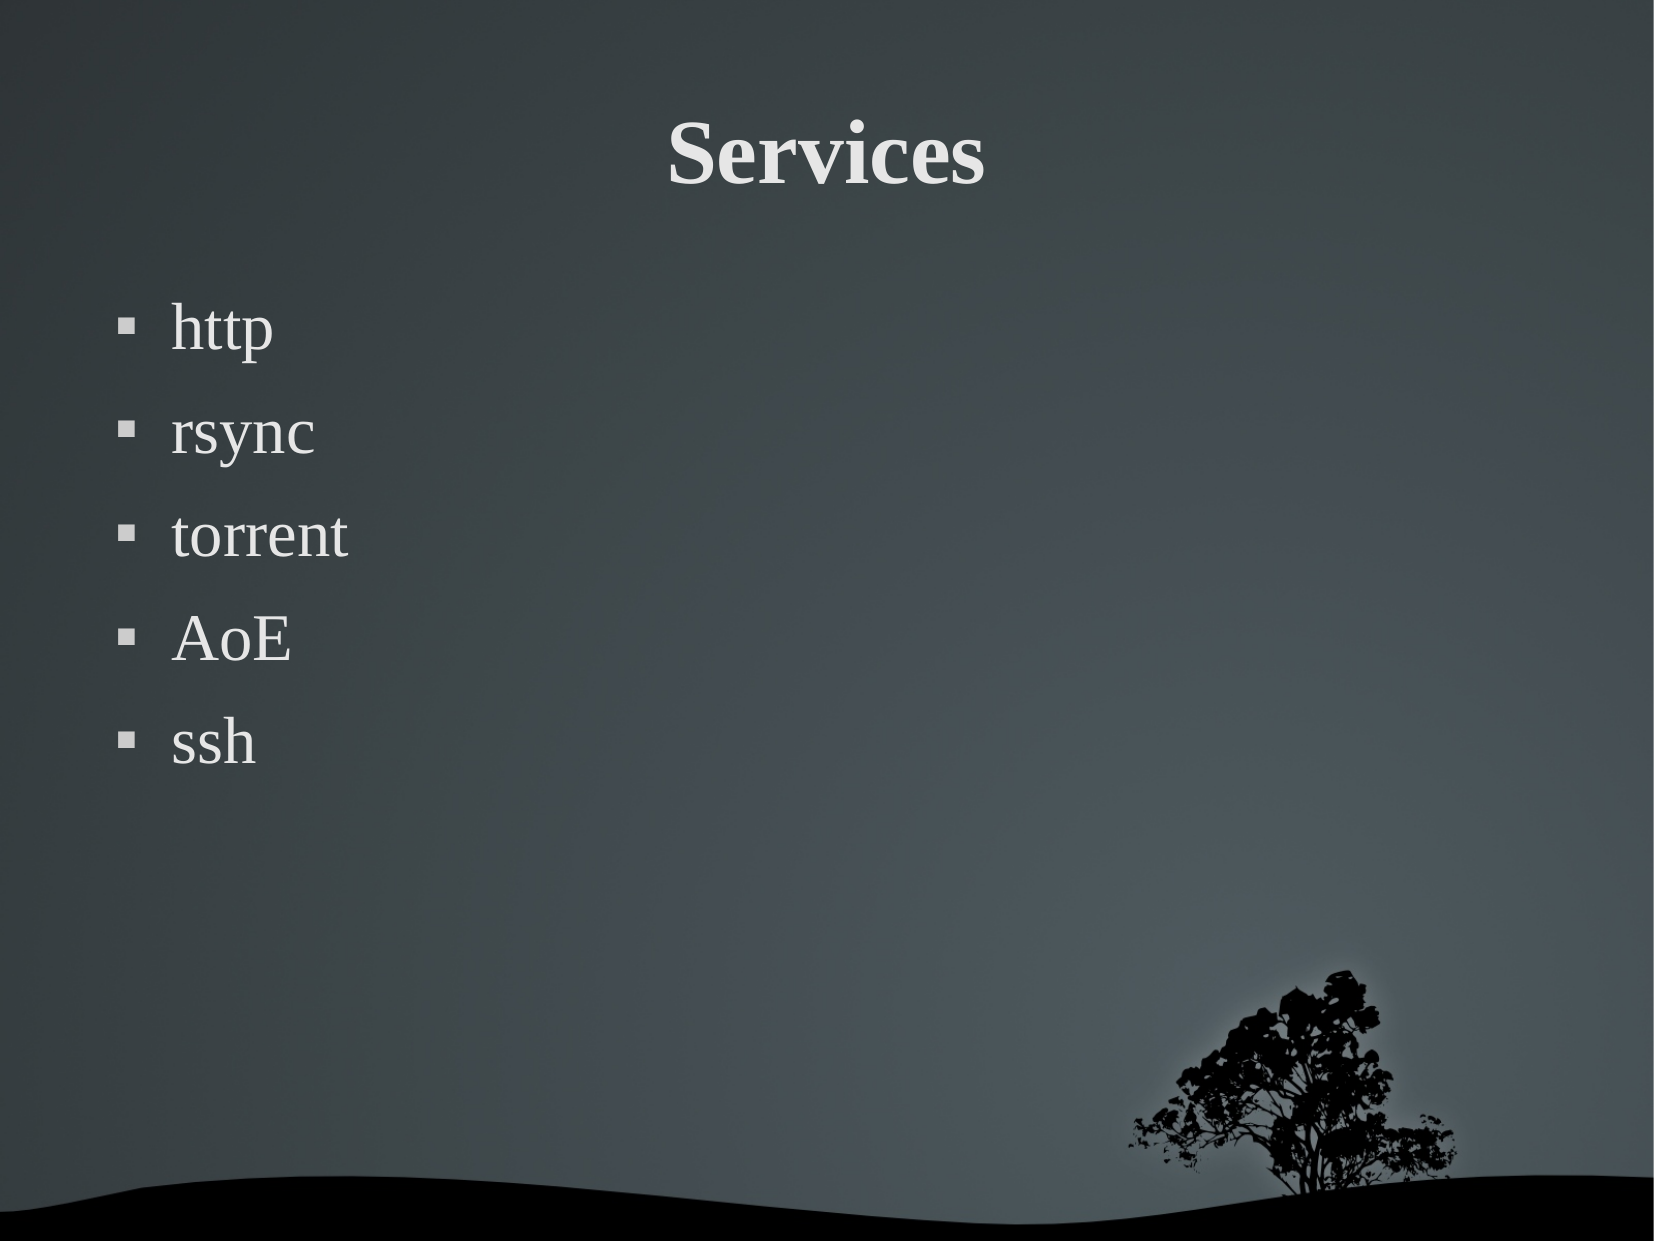

# Services
http
rsync
torrent
AoE
ssh